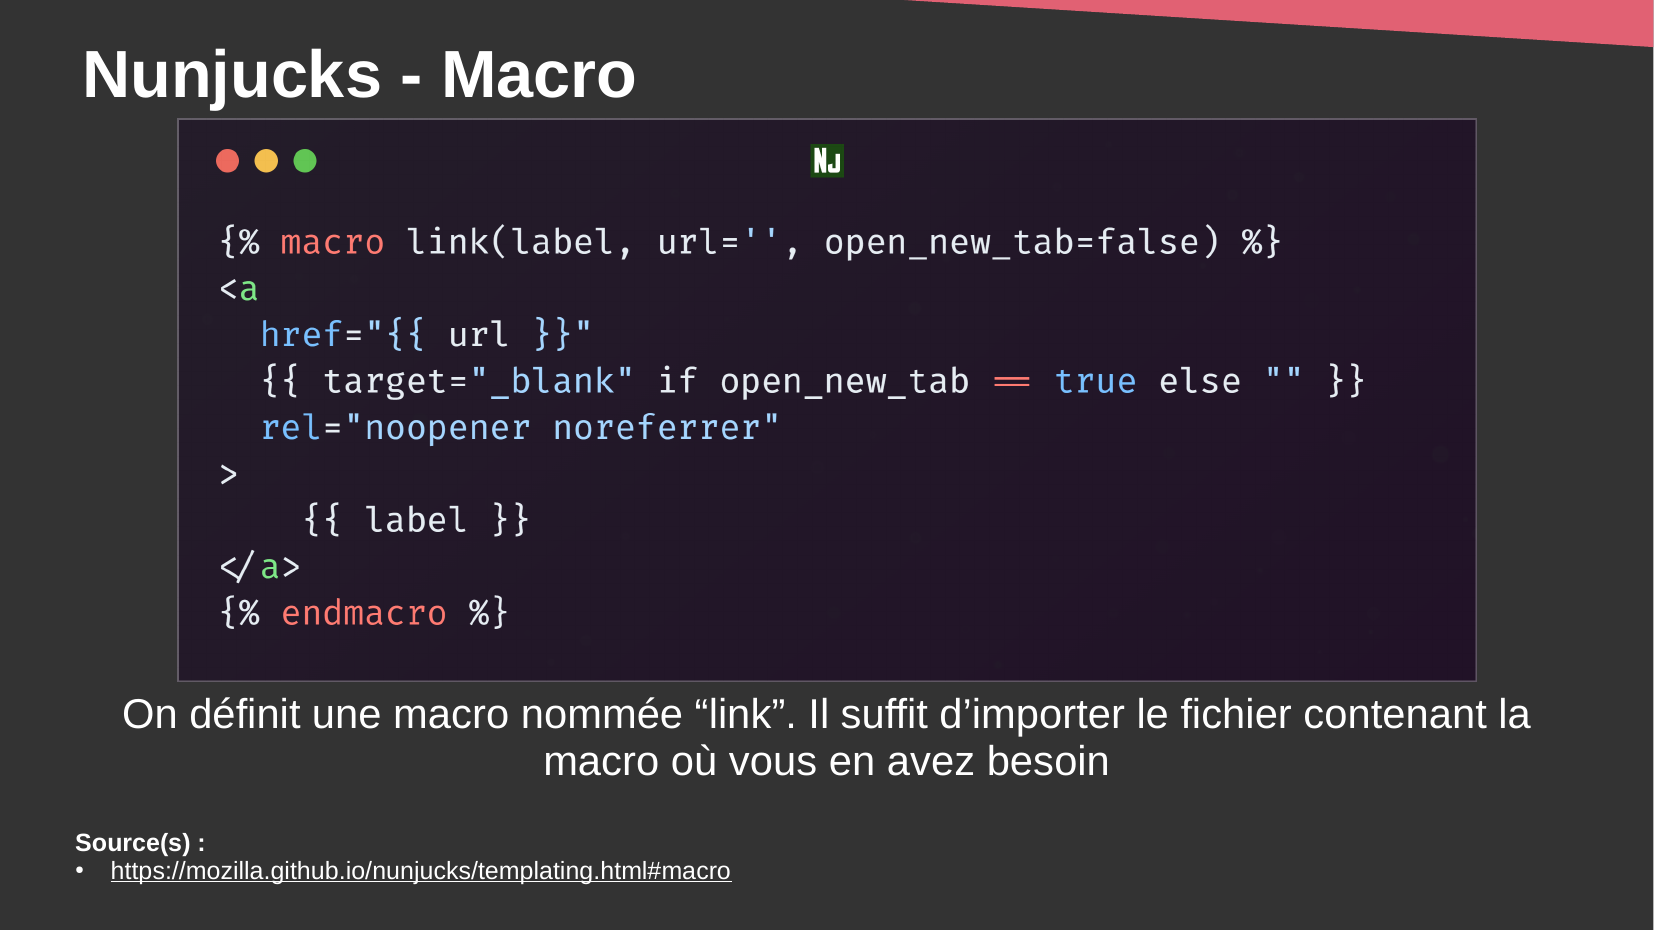

# Nunjucks - Macro
On définit une macro nommée “link”. Il suffit d’importer le fichier contenant la macro où vous en avez besoin
Source(s) :
https://mozilla.github.io/nunjucks/templating.html#macro